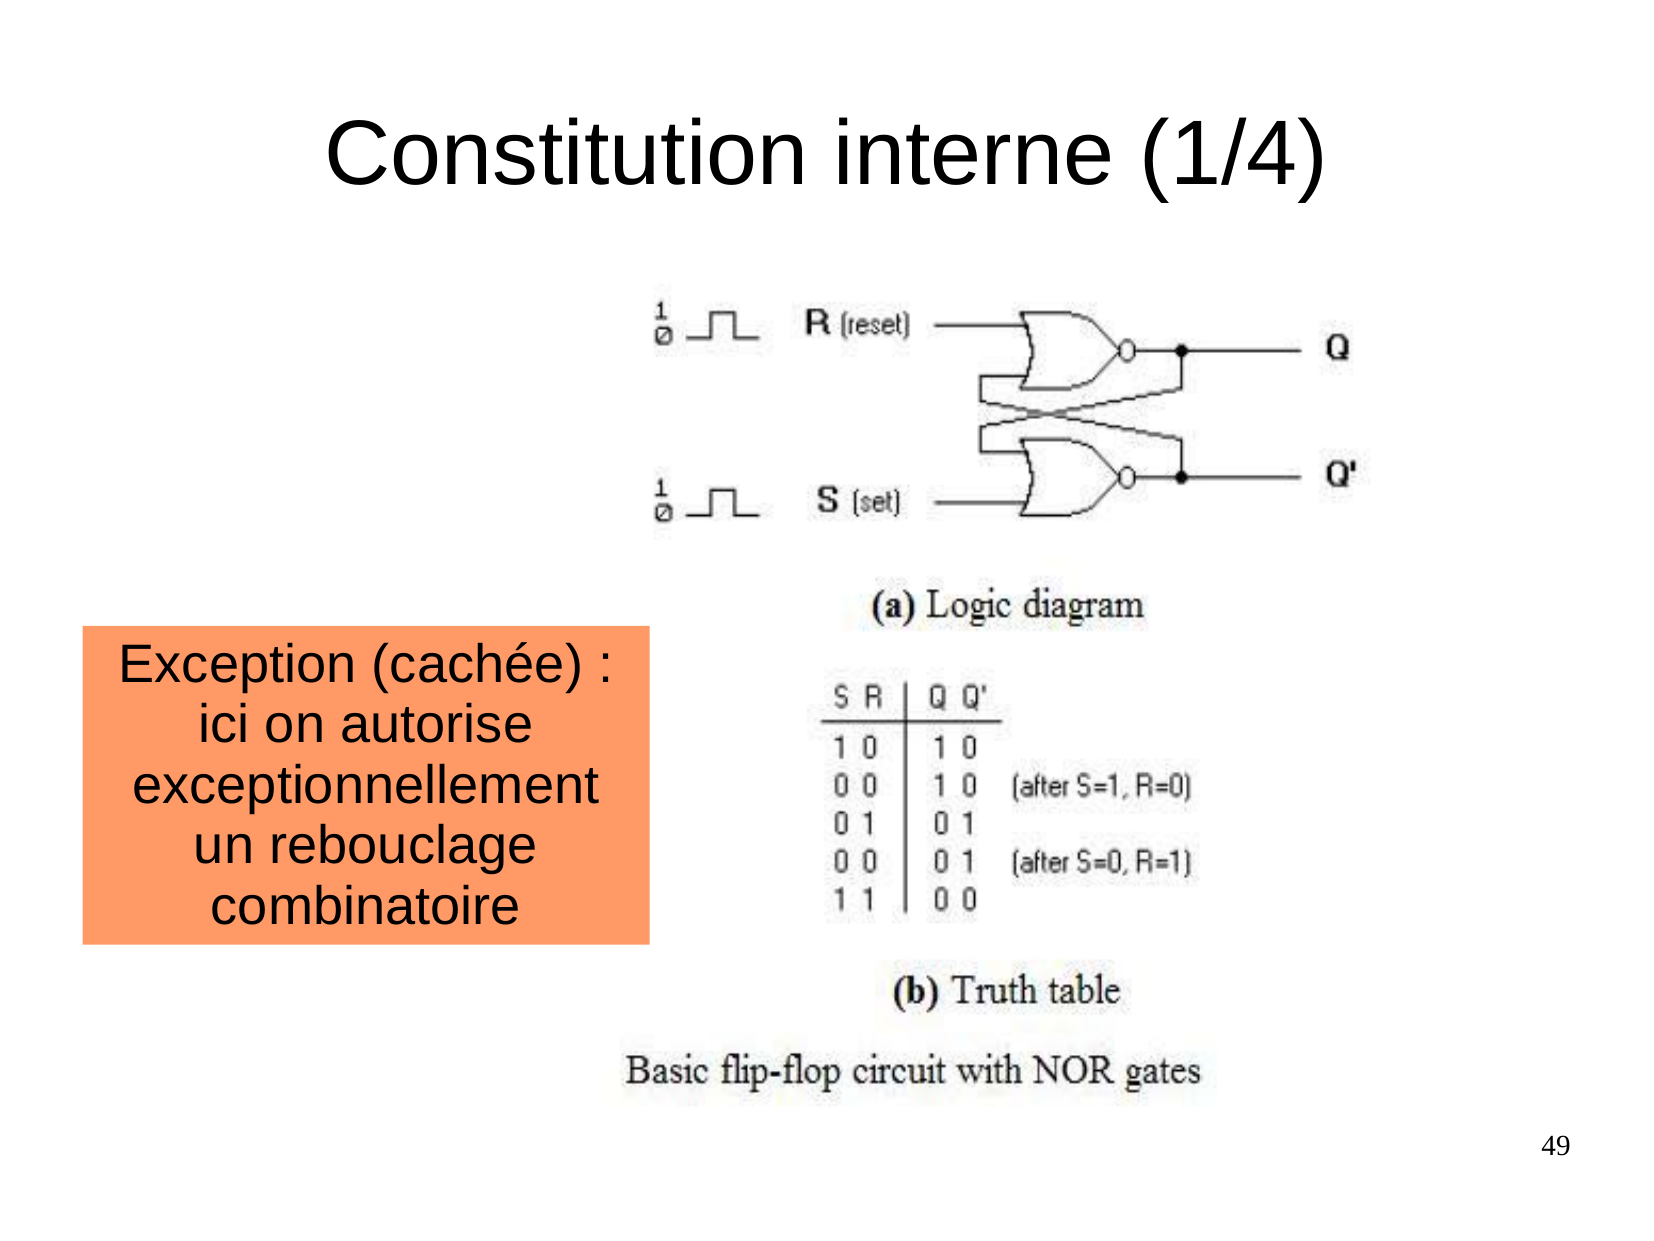

# Constitution interne (1/4)
Exception (cachée) : ici on autorise exceptionnellement un rebouclage combinatoire
UV 1.5
49